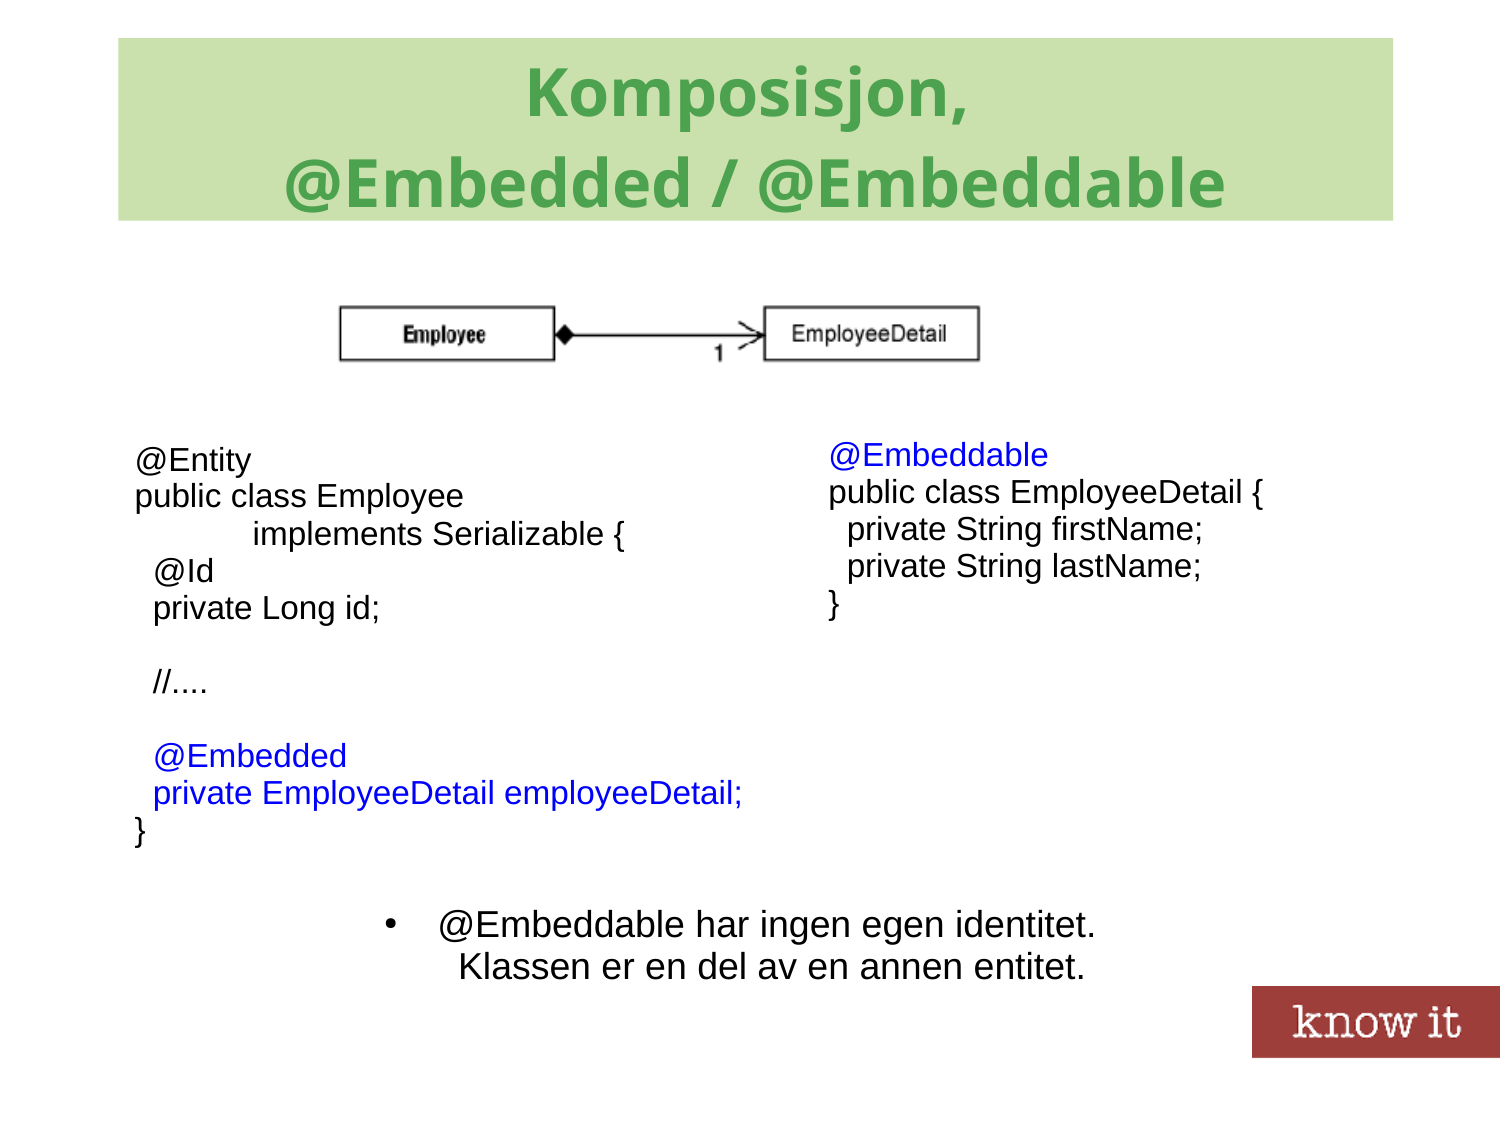

Komposisjon,
@Embedded / @Embeddable
@Embeddable
public class EmployeeDetail {
 private String firstName;
 private String lastName;
}
@Entity
public class Employee
		implements Serializable {
 @Id
 private Long id;
 //....
 @Embedded
 private EmployeeDetail employeeDetail;
}
# @Embeddable har ingen egen identitet. Klassen er en del av en annen entitet.